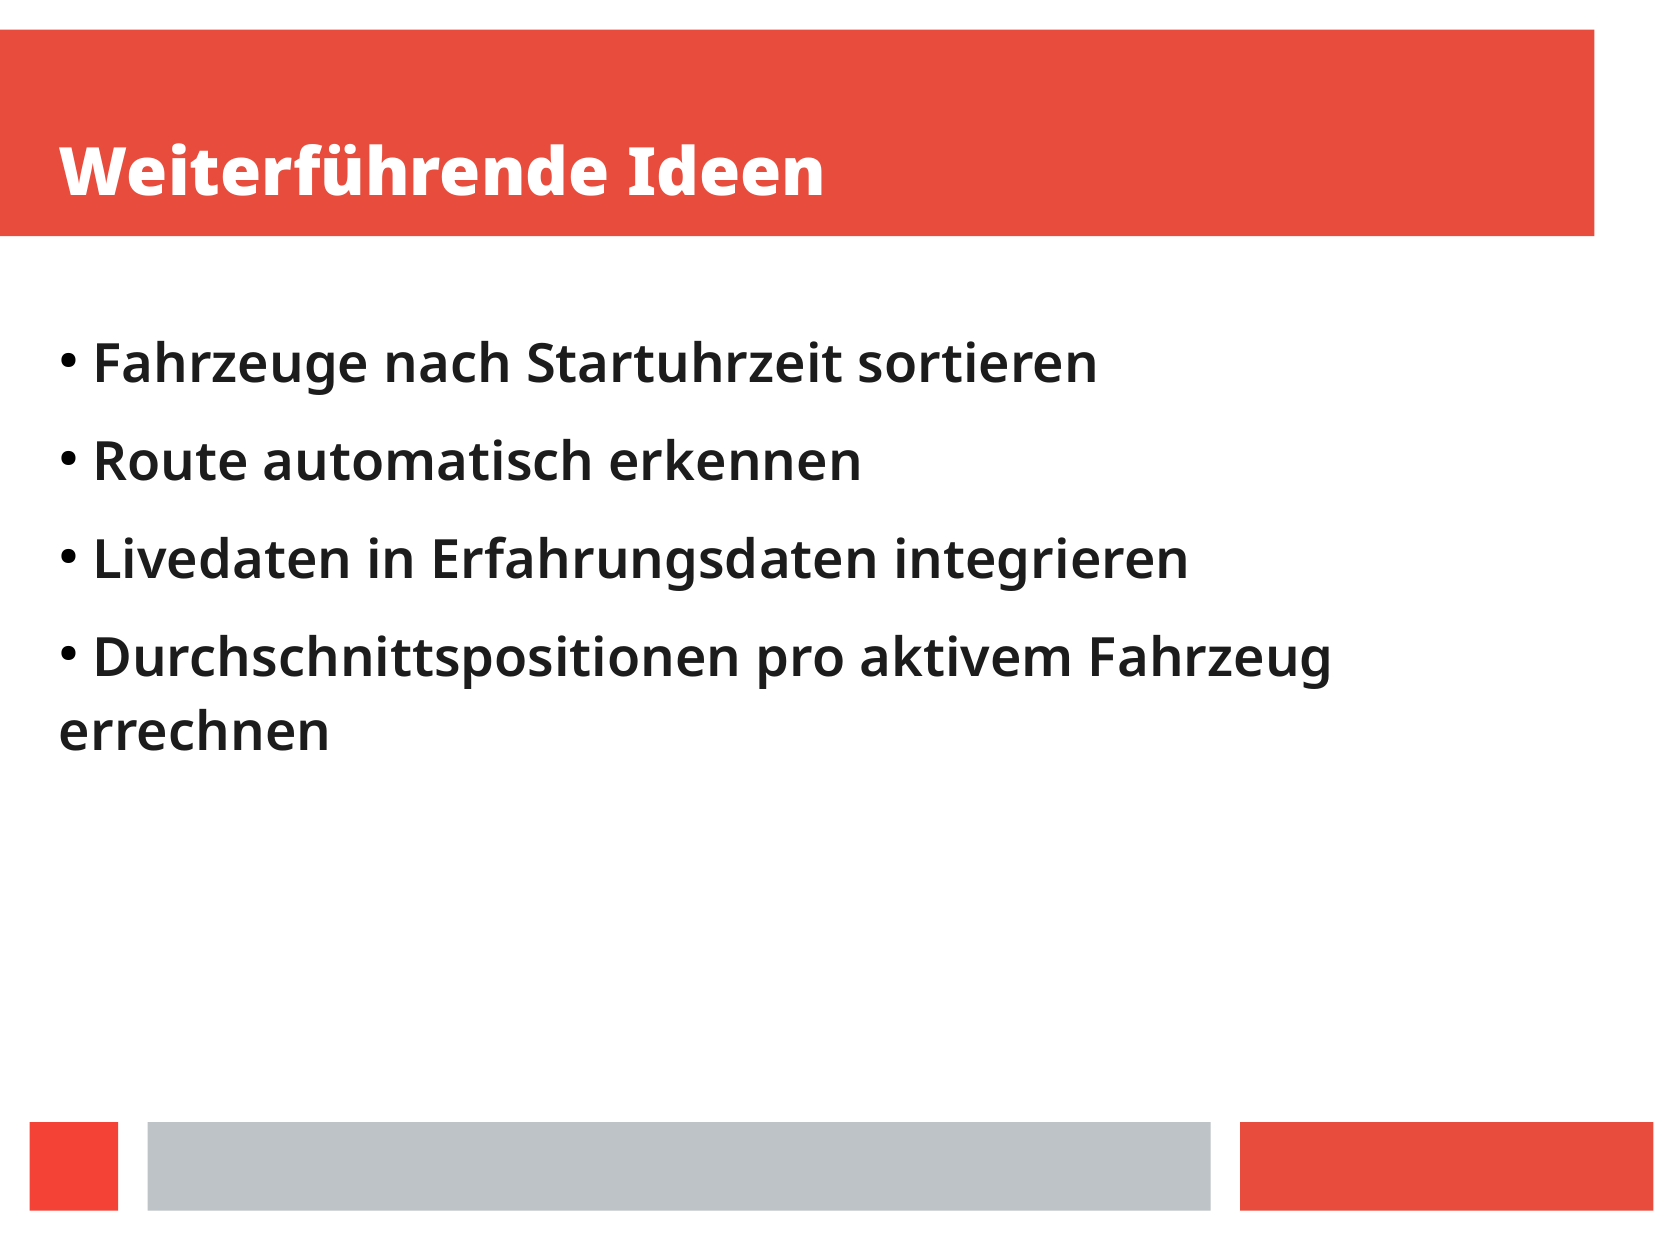

# Weiterführende Ideen
 Fahrzeuge nach Startuhrzeit sortieren
 Route automatisch erkennen
 Livedaten in Erfahrungsdaten integrieren
 Durchschnittspositionen pro aktivem Fahrzeug errechnen